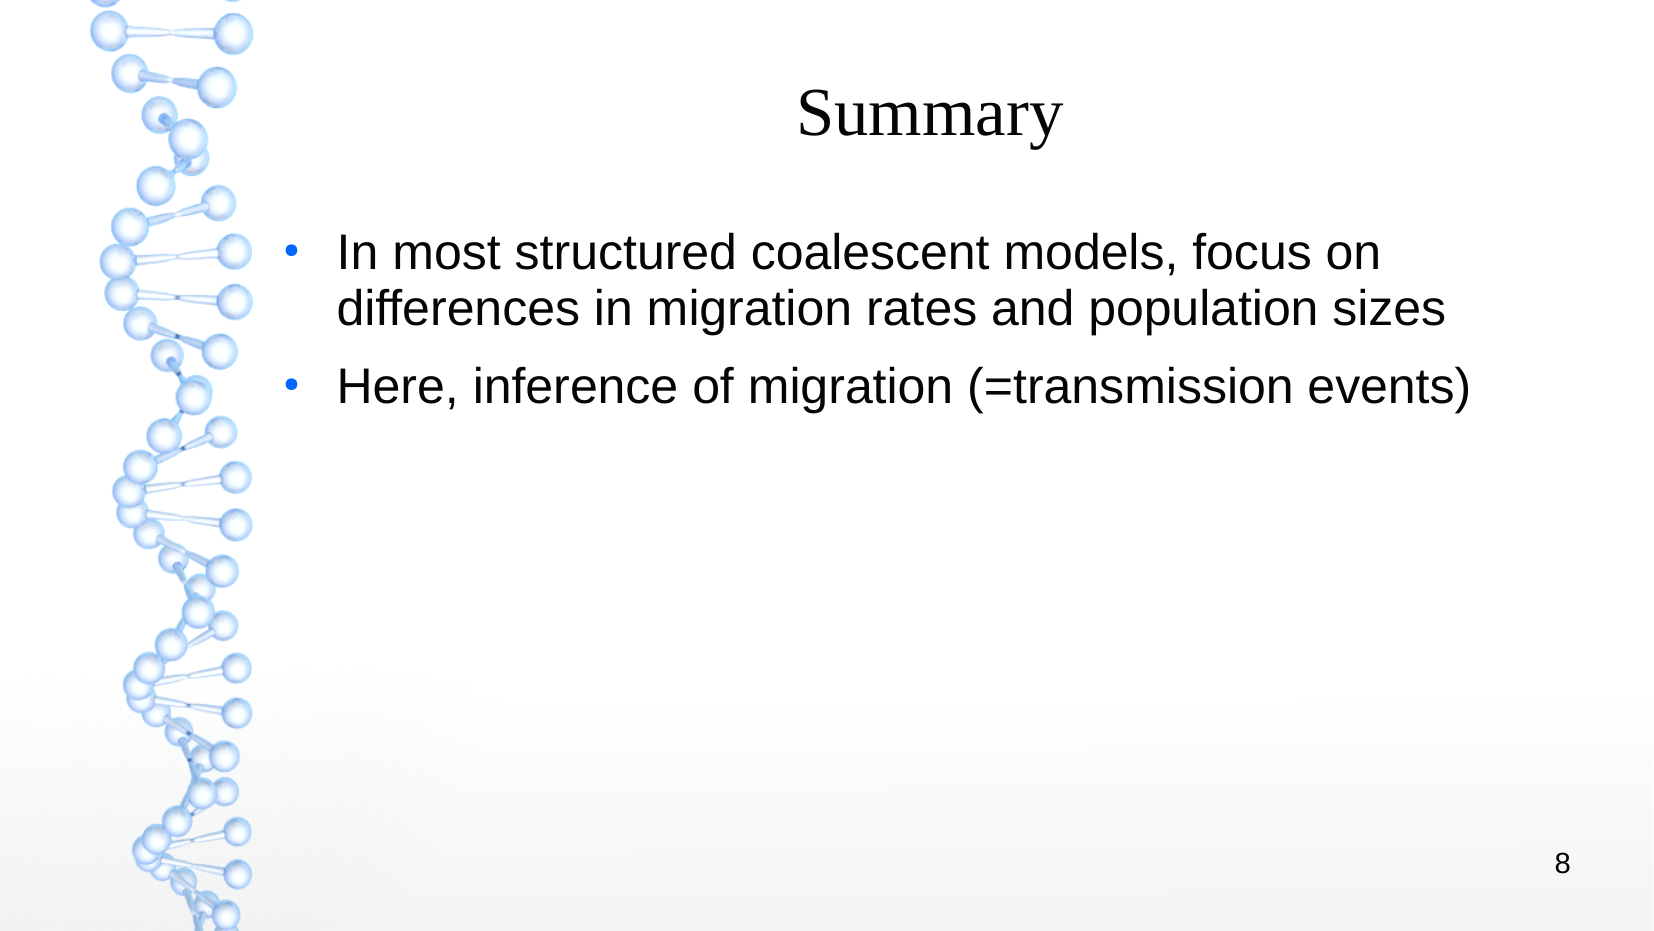

# Summary
In most structured coalescent models, focus on differences in migration rates and population sizes
Here, inference of migration (=transmission events)
8